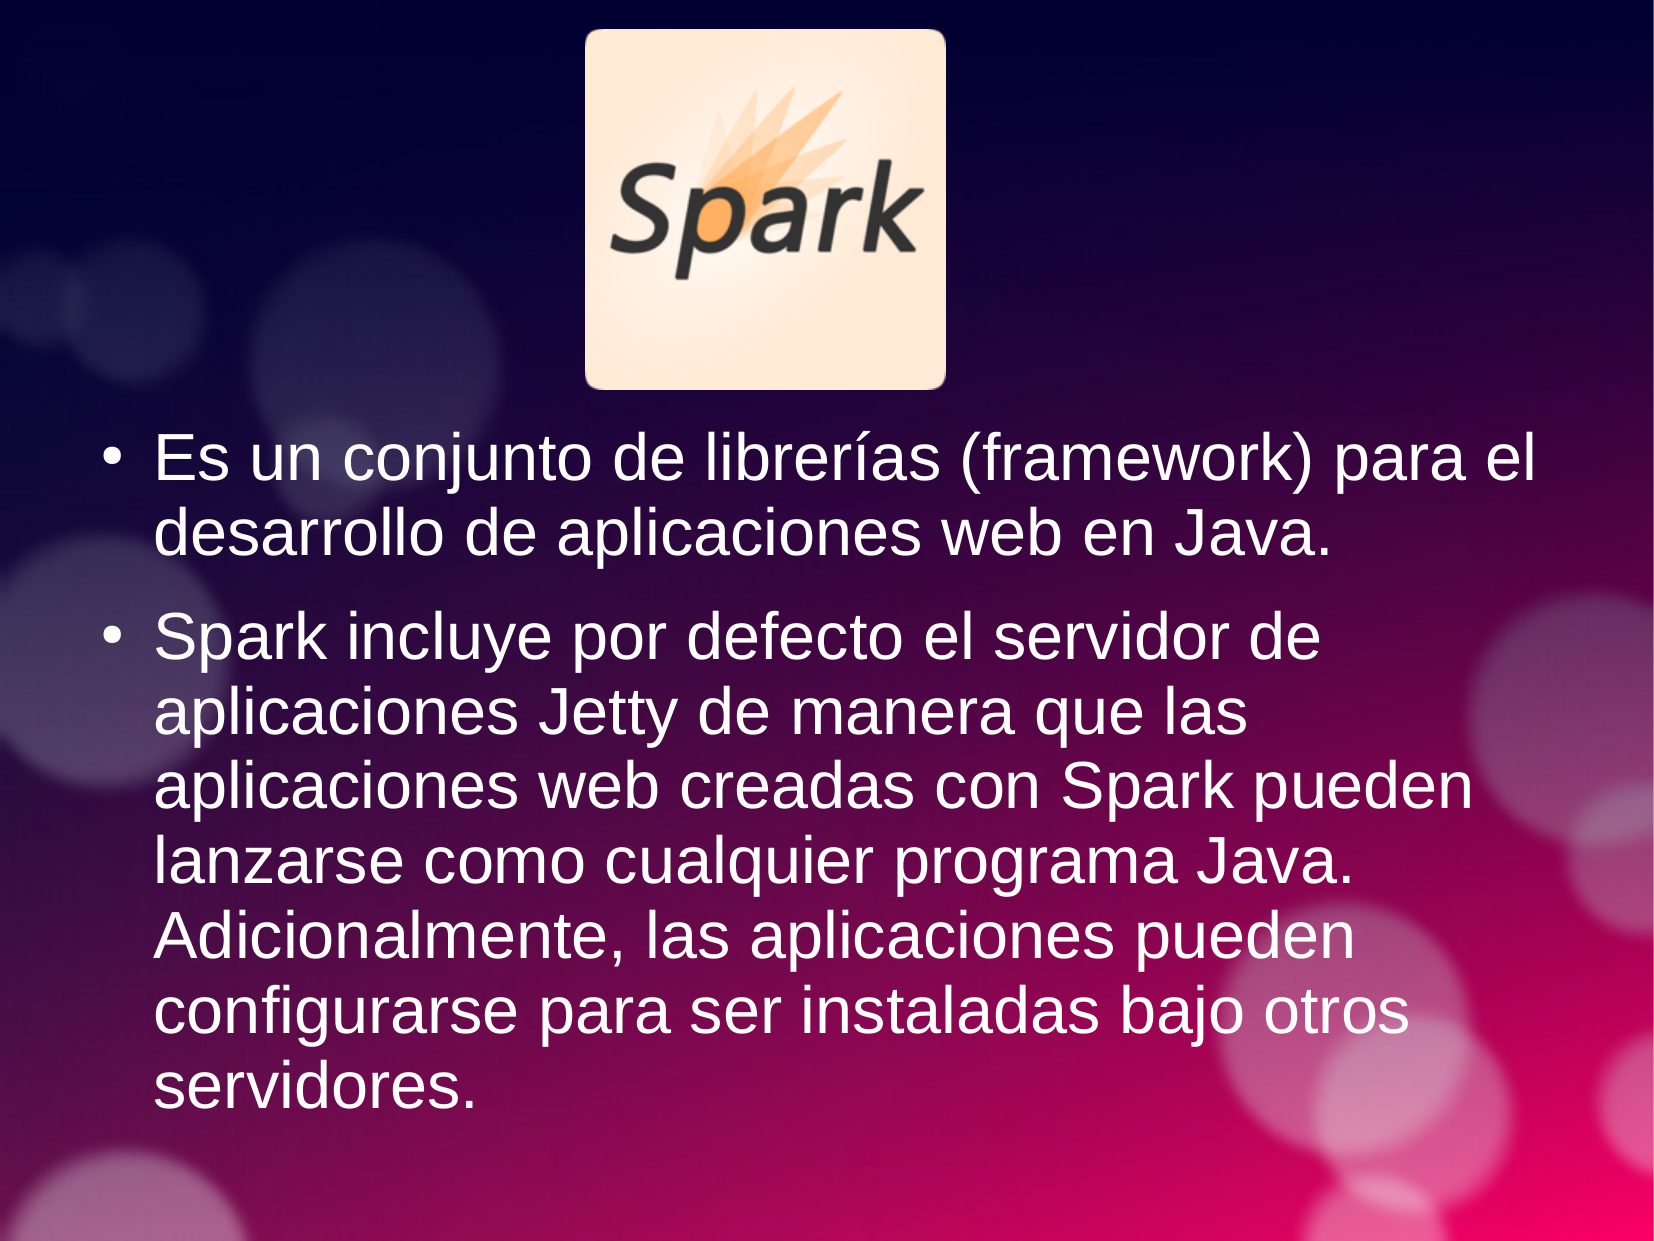

# Es un conjunto de librerías (framework) para el desarrollo de aplicaciones web en Java.
Spark incluye por defecto el servidor de aplicaciones Jetty de manera que las aplicaciones web creadas con Spark pueden lanzarse como cualquier programa Java. Adicionalmente, las aplicaciones pueden configurarse para ser instaladas bajo otros servidores.